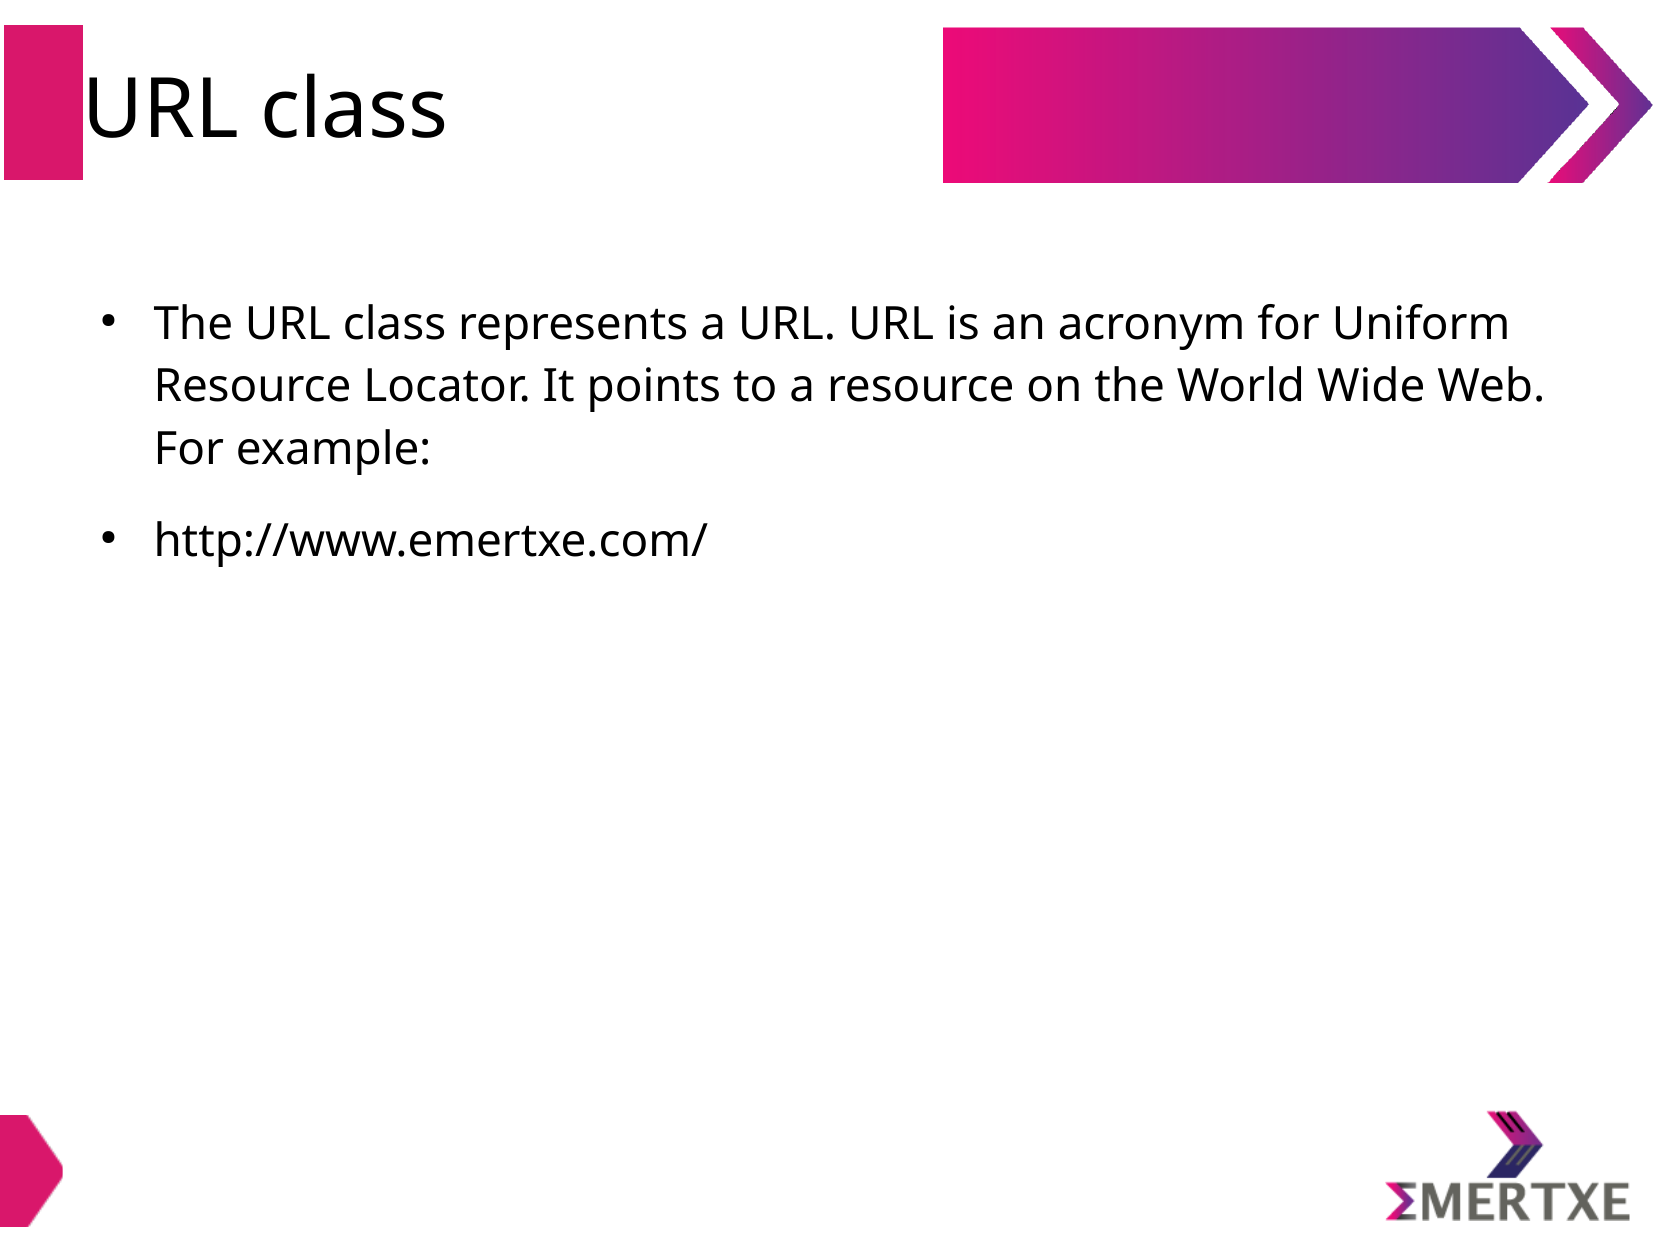

# URL class
The URL class represents a URL. URL is an acronym for Uniform Resource Locator. It points to a resource on the World Wide Web. For example:
http://www.emertxe.com/